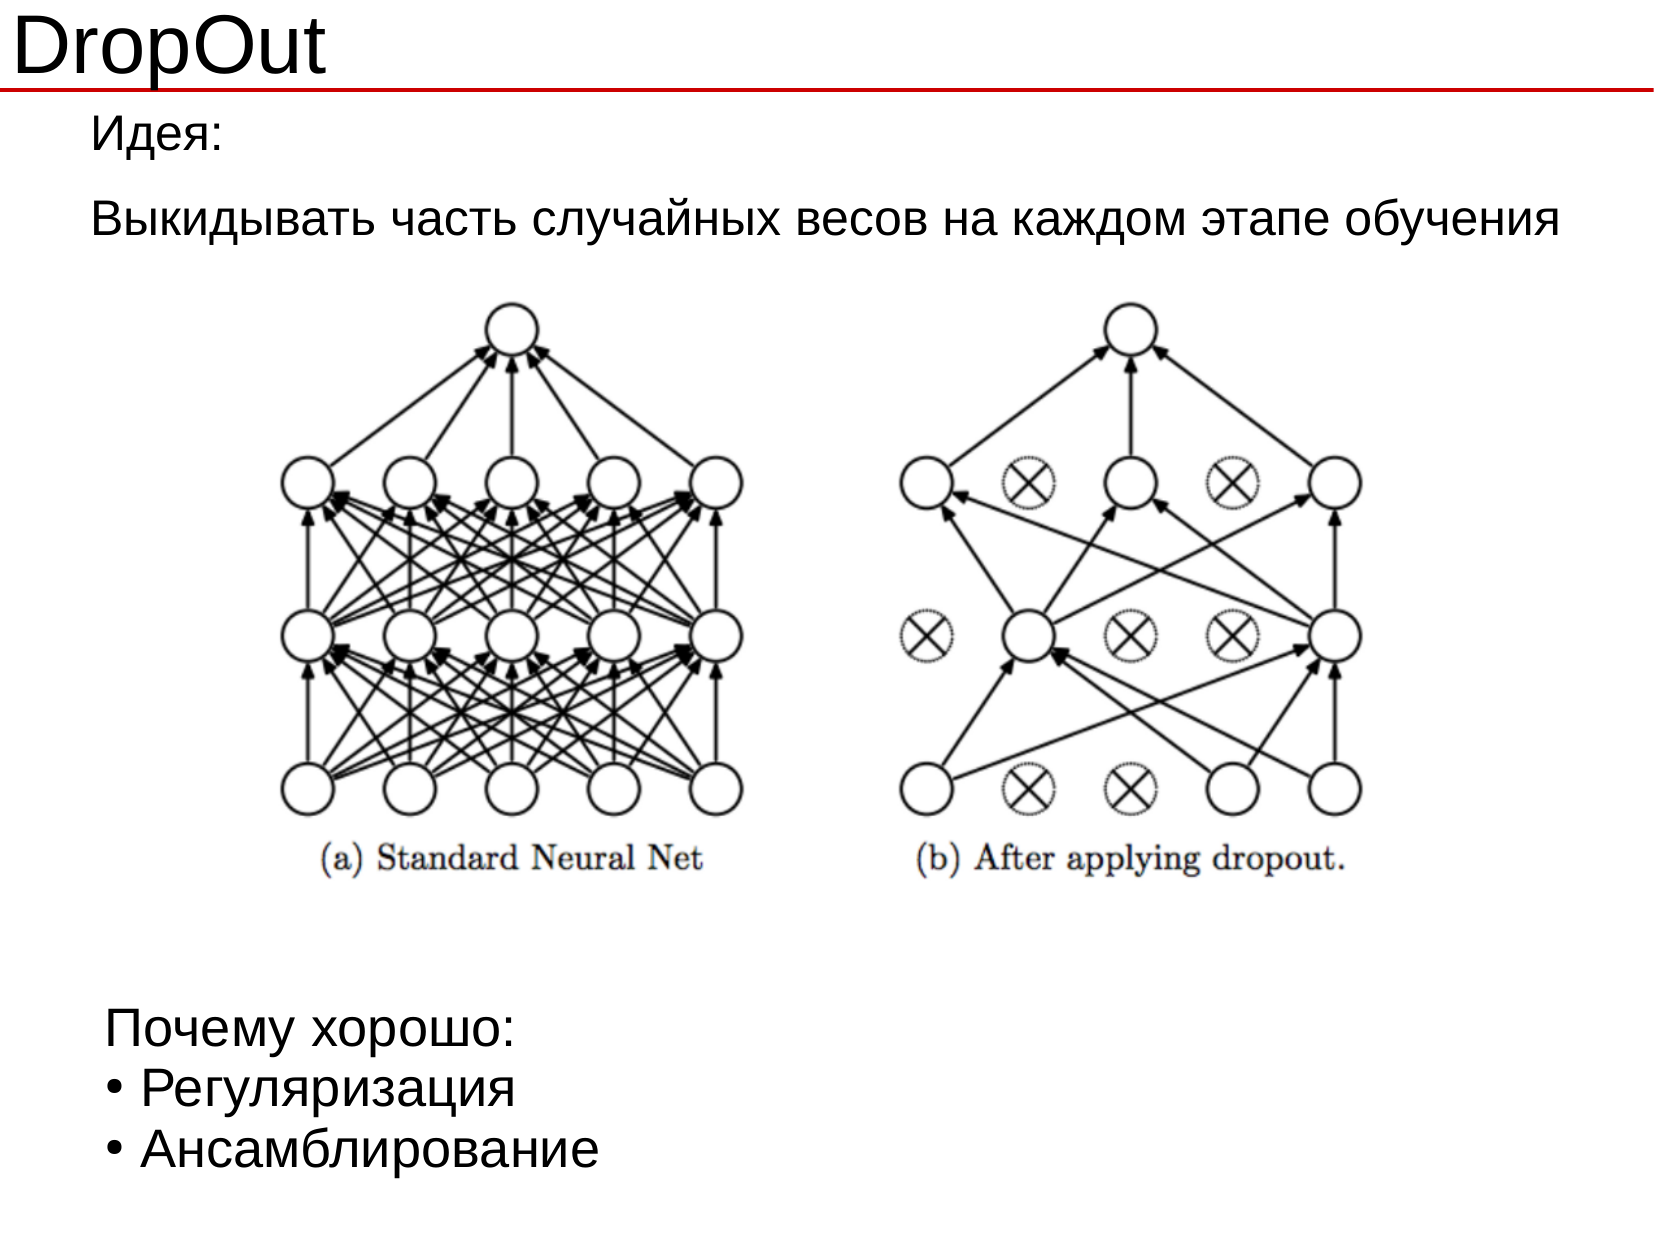

# DropOut
Идея:
Выкидывать часть случайных весов на каждом этапе обучения
Почему хорошо:
Регуляризация
Ансамблирование